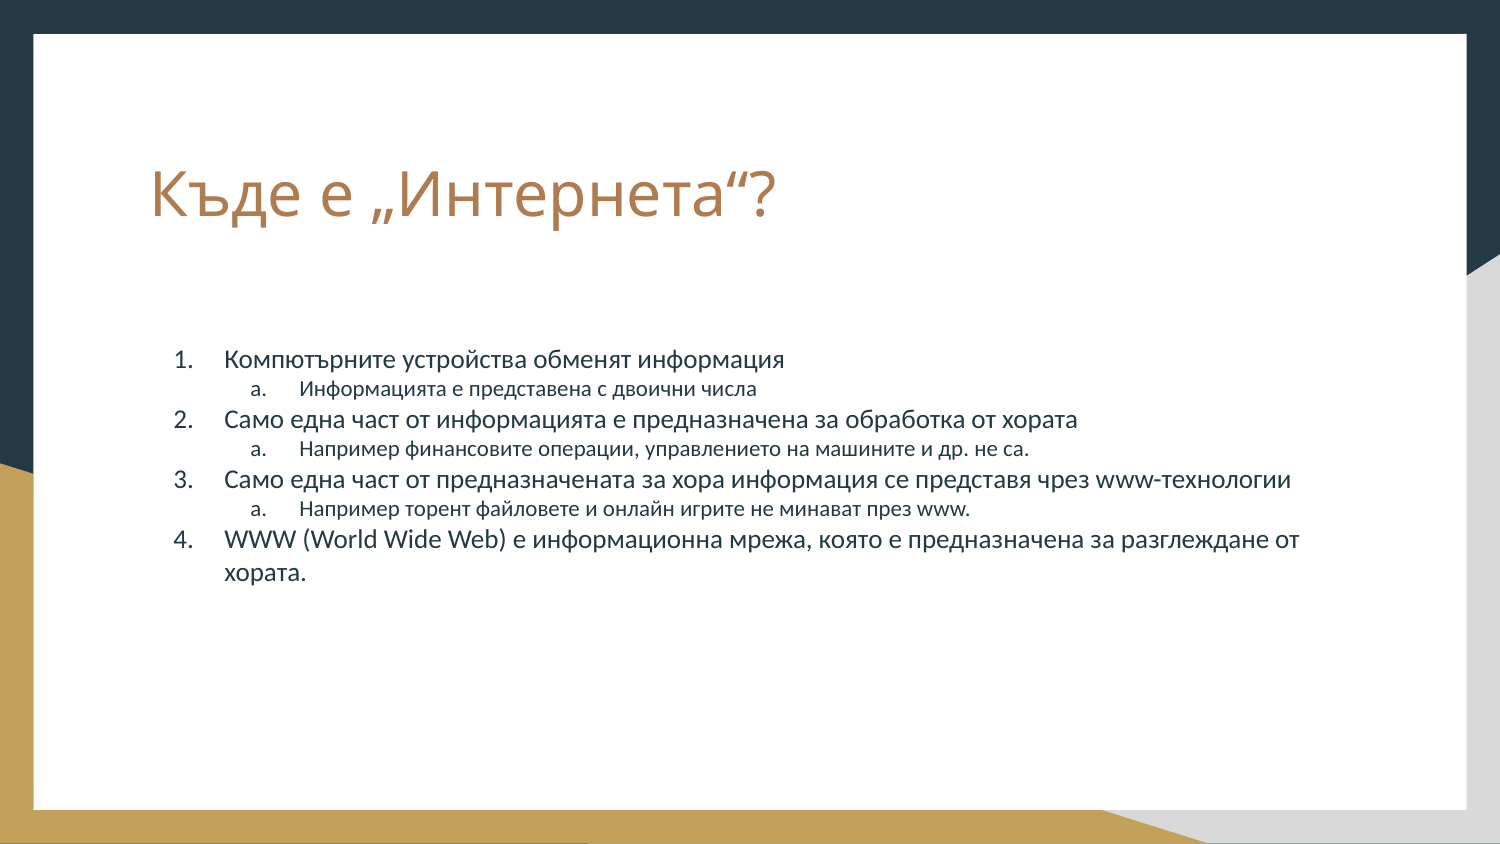

# Къде е „Интернета“?
Компютърните устройства обменят информация
Информацията е представена с двоични числа
Само една част от информацията е предназначена за обработка от хората
Например финансовите операции, управлението на машините и др. не са.
Само една част от предназначената за хора информация се представя чрез www-технологии
Например торент файловете и онлайн игрите не минават през www.
WWW (World Wide Web) e информационна мрежа, която е предназначена за разглеждане от хората.